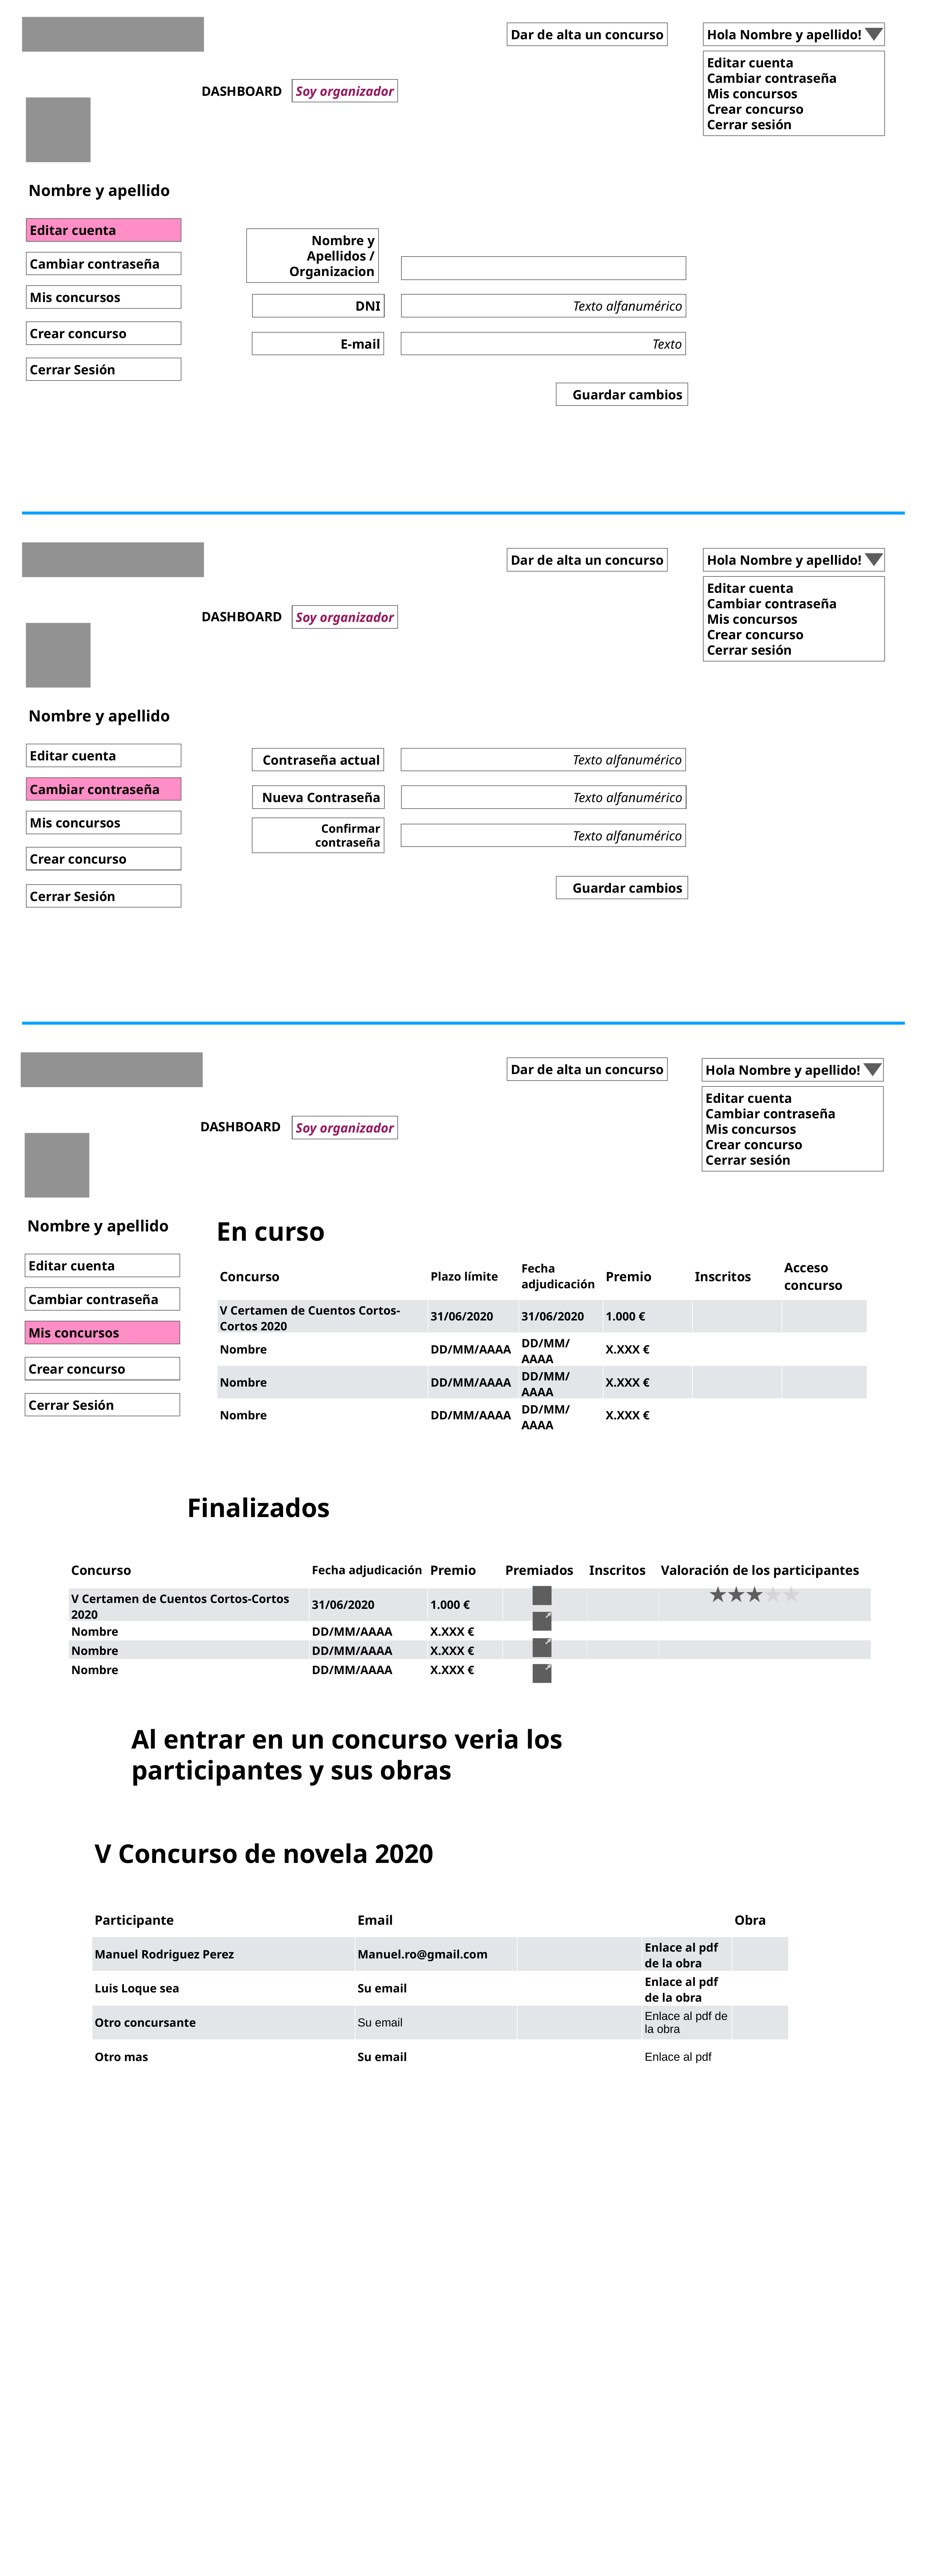

Dar de alta un concurso
Hola Nombre y apellido!
Editar cuenta
Cambiar contraseña
Mis concursos
Crear concurso
Cerrar sesión
DASHBOARD
Soy organizador
Nombre y apellido
Editar cuenta
Nombre y Apellidos / Organizacion
Cambiar contraseña
Mis concursos
DNI
Texto alfanumérico
Crear concurso
Texto
E-mail
Cerrar Sesión
Guardar cambios
Dar de alta un concurso
Hola Nombre y apellido!
Editar cuenta
Cambiar contraseña
Mis concursos
Crear concurso
Cerrar sesión
DASHBOARD
Soy organizador
Nombre y apellido
Editar cuenta
Texto alfanumérico
Contraseña actual
Cambiar contraseña
Nueva Contraseña
Texto alfanumérico
Mis concursos
Confirmar contraseña
Texto alfanumérico
Crear concurso
Guardar cambios
Cerrar Sesión
Dar de alta un concurso
Hola Nombre y apellido!
Editar cuenta
Cambiar contraseña
Mis concursos
Crear concurso
Cerrar sesión
DASHBOARD
Soy organizador
En curso
Nombre y apellido
| Concurso | Plazo límite | Fecha adjudicación | Premio | Inscritos | Acceso concurso |
| --- | --- | --- | --- | --- | --- |
| V Certamen de Cuentos Cortos-Cortos 2020 | 31/06/2020 | 31/06/2020 | 1.000 € | | |
| Nombre | DD/MM/AAAA | DD/MM/AAAA | X.XXX € | | |
| Nombre | DD/MM/AAAA | DD/MM/AAAA | X.XXX € | | |
| Nombre | DD/MM/AAAA | DD/MM/AAAA | X.XXX € | | |
Editar cuenta
Cambiar contraseña
Mis concursos
Crear concurso
Cerrar Sesión
Finalizados
| Concurso | Fecha adjudicación | Premio | Premiados | Inscritos | Valoración de los participantes |
| --- | --- | --- | --- | --- | --- |
| V Certamen de Cuentos Cortos-Cortos 2020 | 31/06/2020 | 1.000 € | | | |
| Nombre | DD/MM/AAAA | X.XXX € | | | |
| Nombre | DD/MM/AAAA | X.XXX € | | | |
| Nombre | DD/MM/AAAA | X.XXX € | | | |
Al entrar en un concurso veria los participantes y sus obras
V Concurso de novela 2020
| Participante | Email | | | Obra |
| --- | --- | --- | --- | --- |
| Manuel Rodriguez Perez | Manuel.ro@gmail.com | | Enlace al pdf de la obra | |
| Luis Loque sea | Su email | | Enlace al pdf de la obra | |
| Otro concursante | Su email | | Enlace al pdf de la obra | |
| Otro mas | Su email | | Enlace al pdf | |